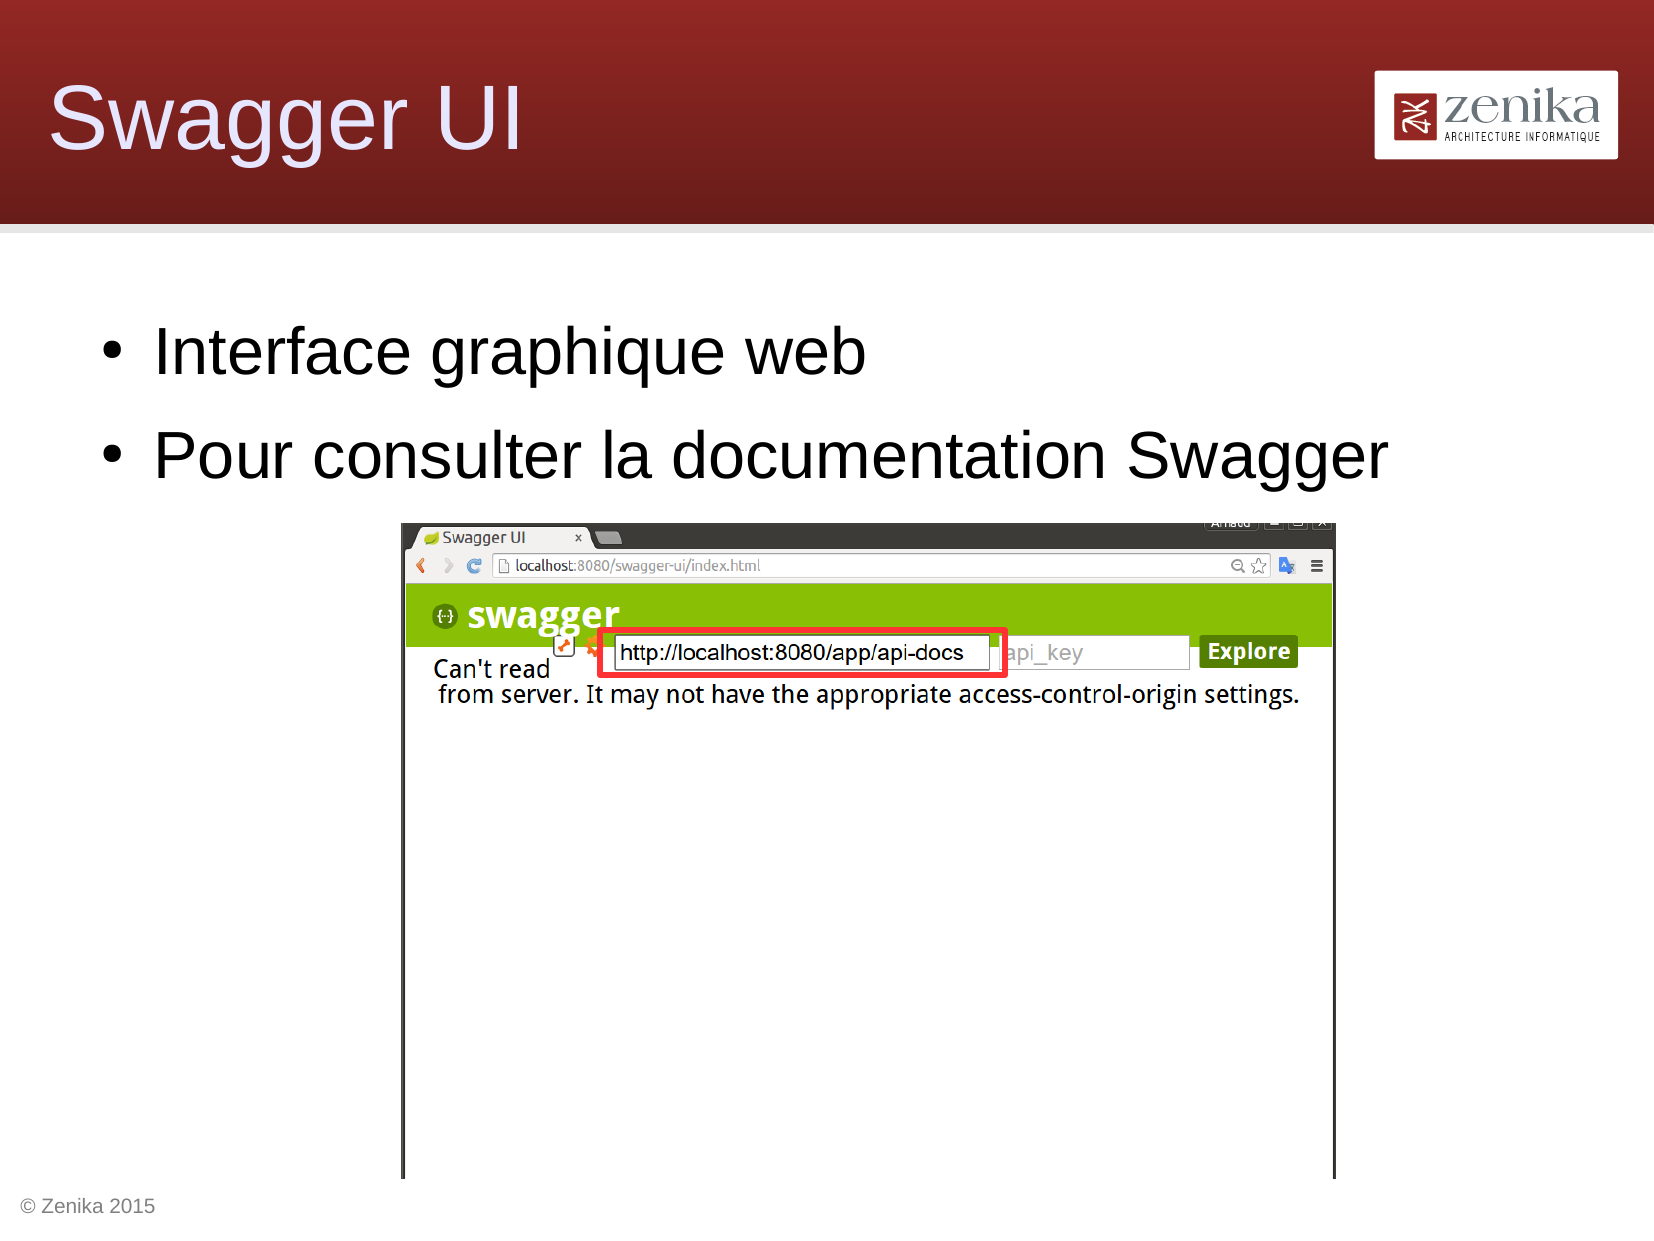

# Swagger UI
Interface graphique web
Pour consulter la documentation Swagger